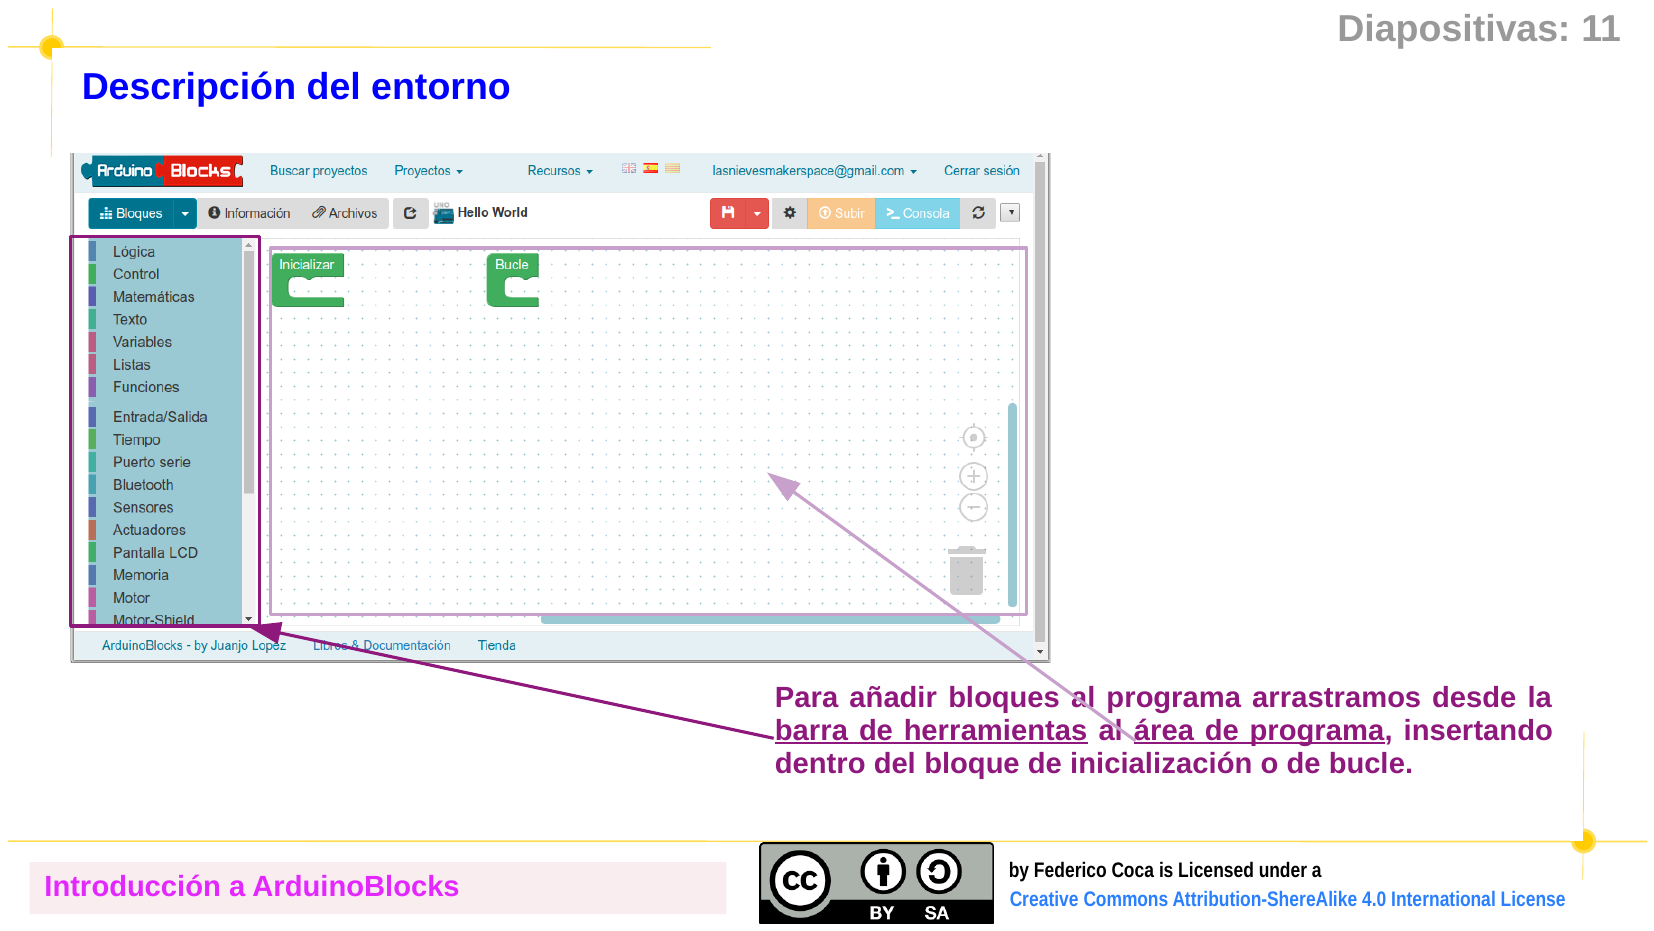

Diapositivas: 11
Descripción del entorno
Para añadir bloques al programa arrastramos desde la barra de herramientas al área de programa, insertando dentro del bloque de inicialización o de bucle.
Introducción a ArduinoBlocks